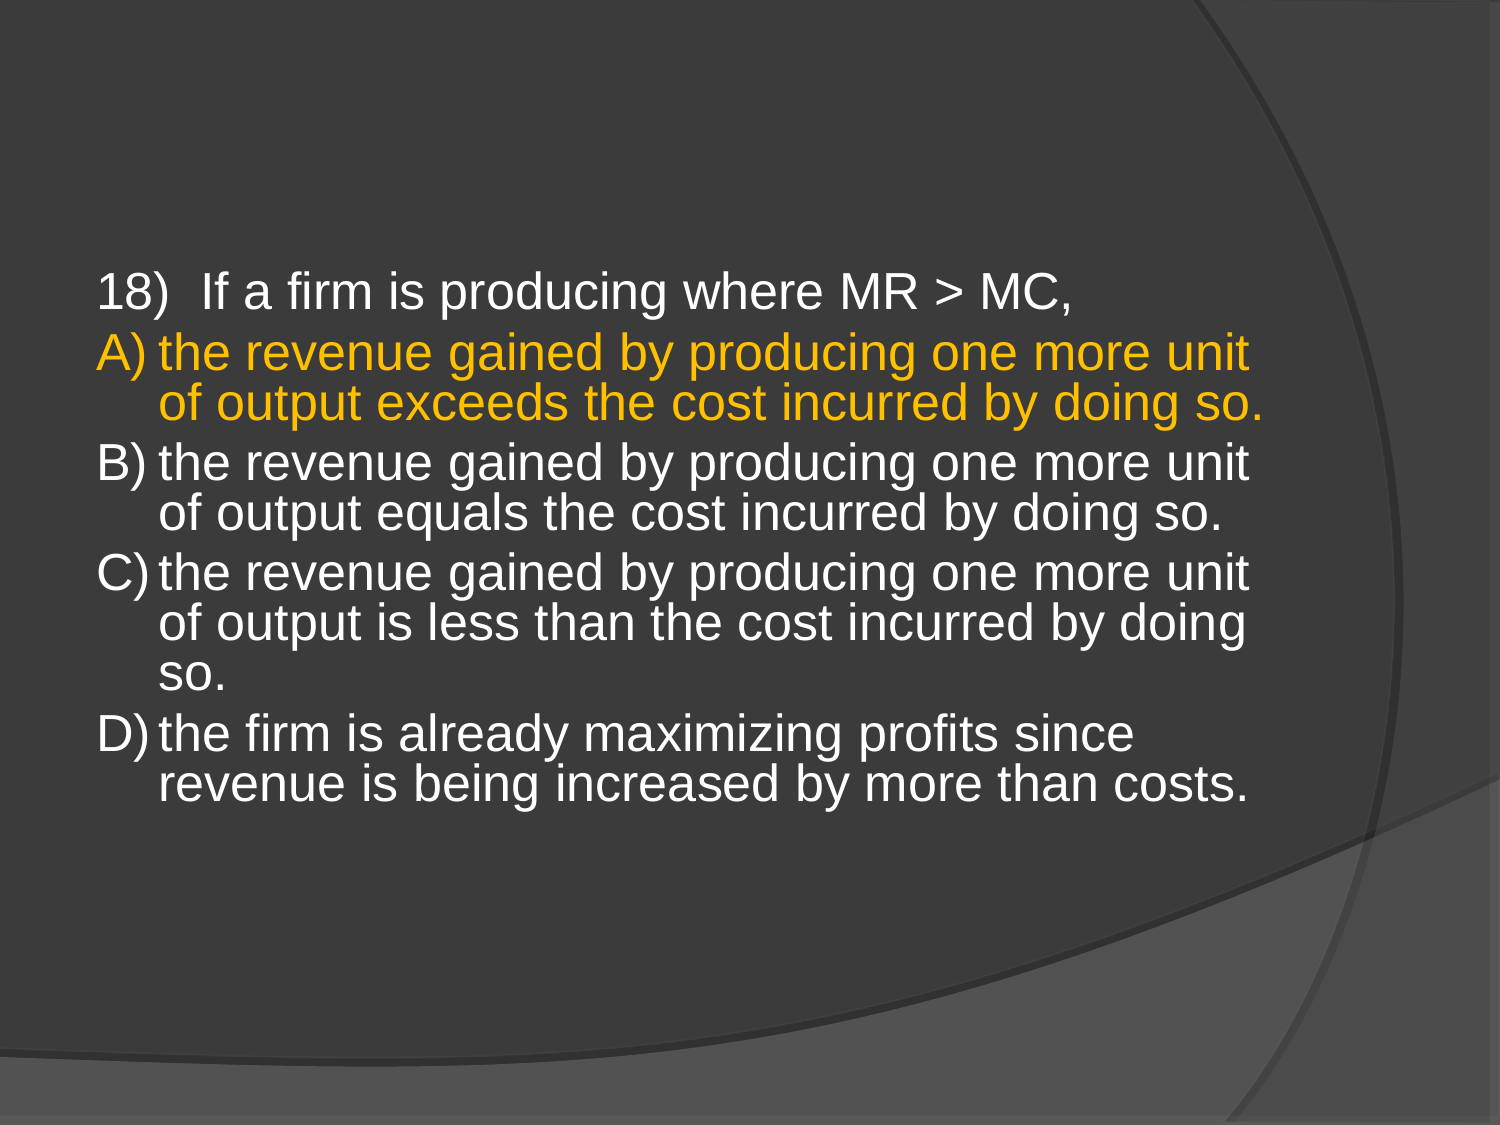

#
18) If a firm is producing where MR > MC,
A)	the revenue gained by producing one more unit of output exceeds the cost incurred by doing so.
B)	the revenue gained by producing one more unit of output equals the cost incurred by doing so.
C)	the revenue gained by producing one more unit of output is less than the cost incurred by doing so.
D)	the firm is already maximizing profits since revenue is being increased by more than costs.